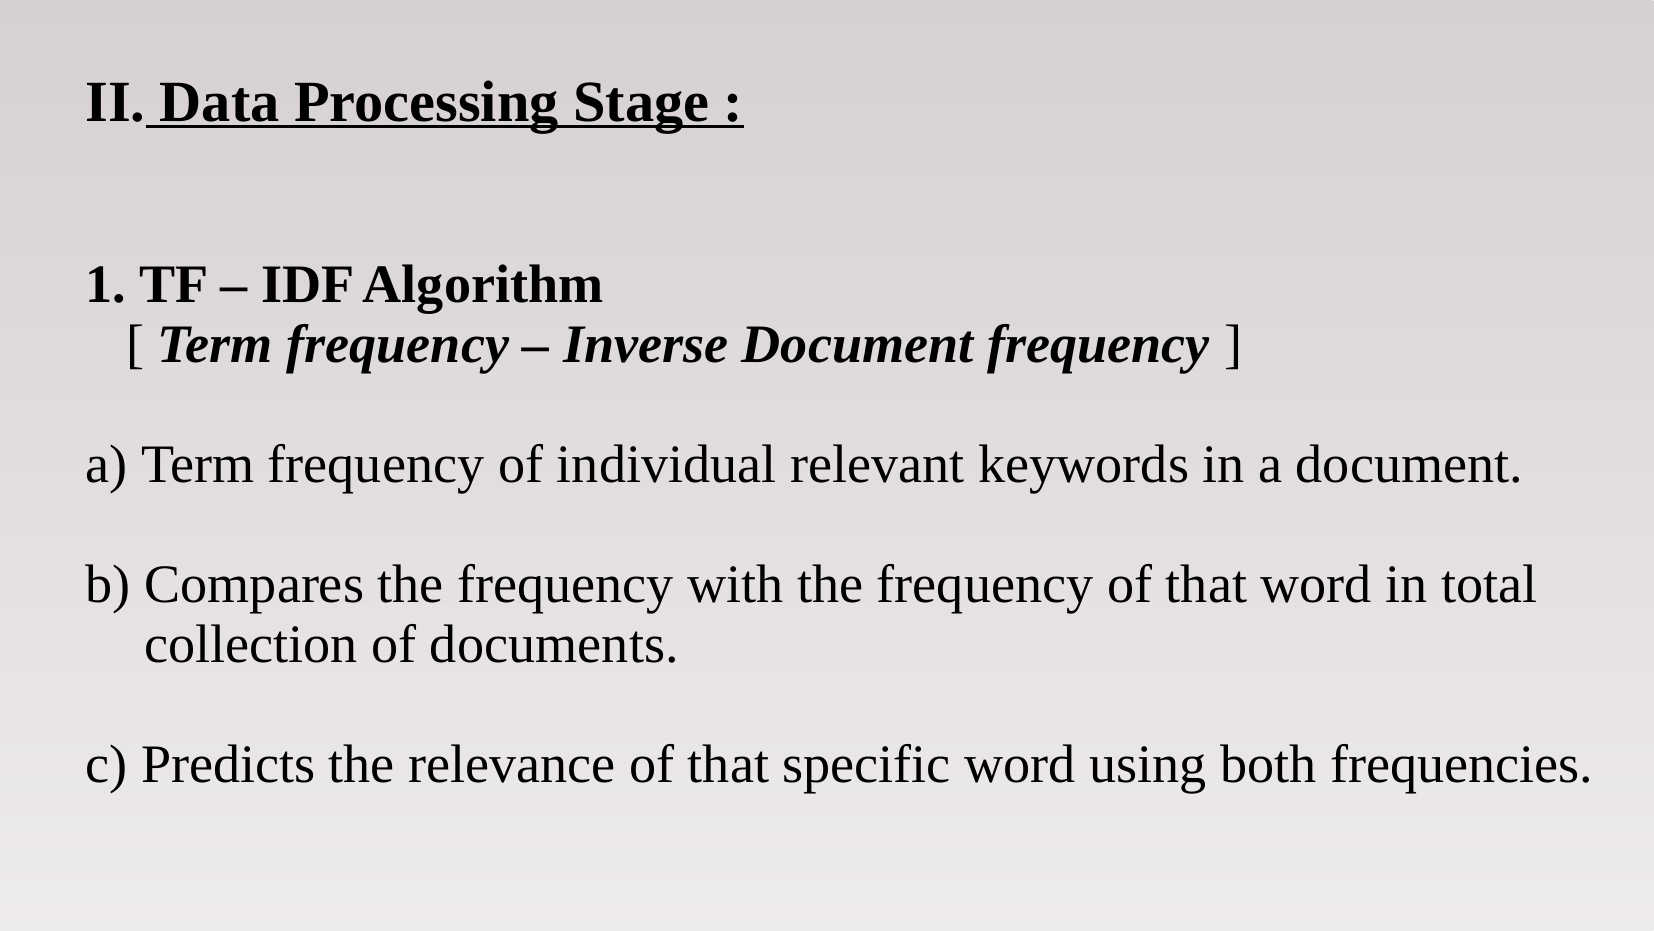

Data Processing Stage :
 TF – IDF Algorithm
 [ Term frequency – Inverse Document frequency ]
 Term frequency of individual relevant keywords in a document.
 Compares the frequency with the frequency of that word in total
 collection of documents.
 Predicts the relevance of that specific word using both frequencies.